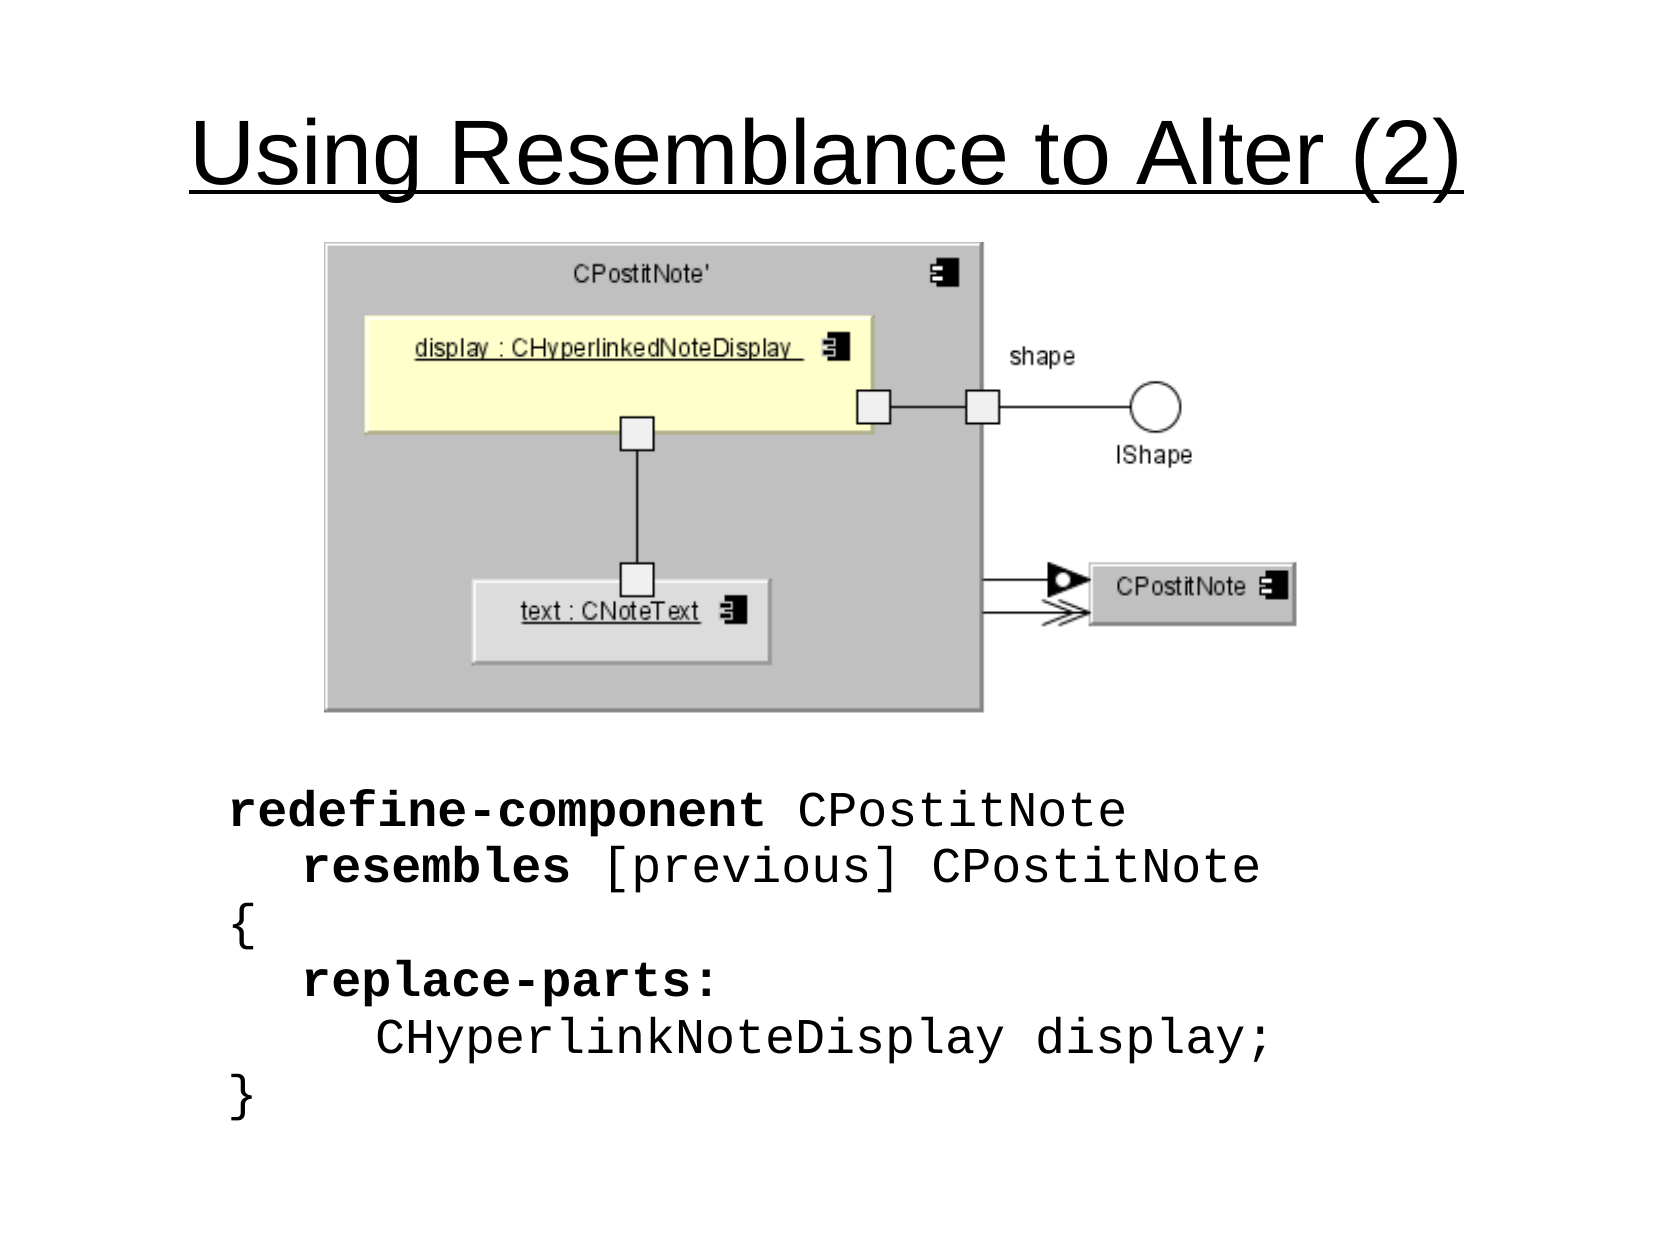

# Using Resemblance to Alter (2)
redefine-component CPostitNote
	resembles [previous] CPostitNote
{
	replace-parts:
		CHyperlinkNoteDisplay display;
}